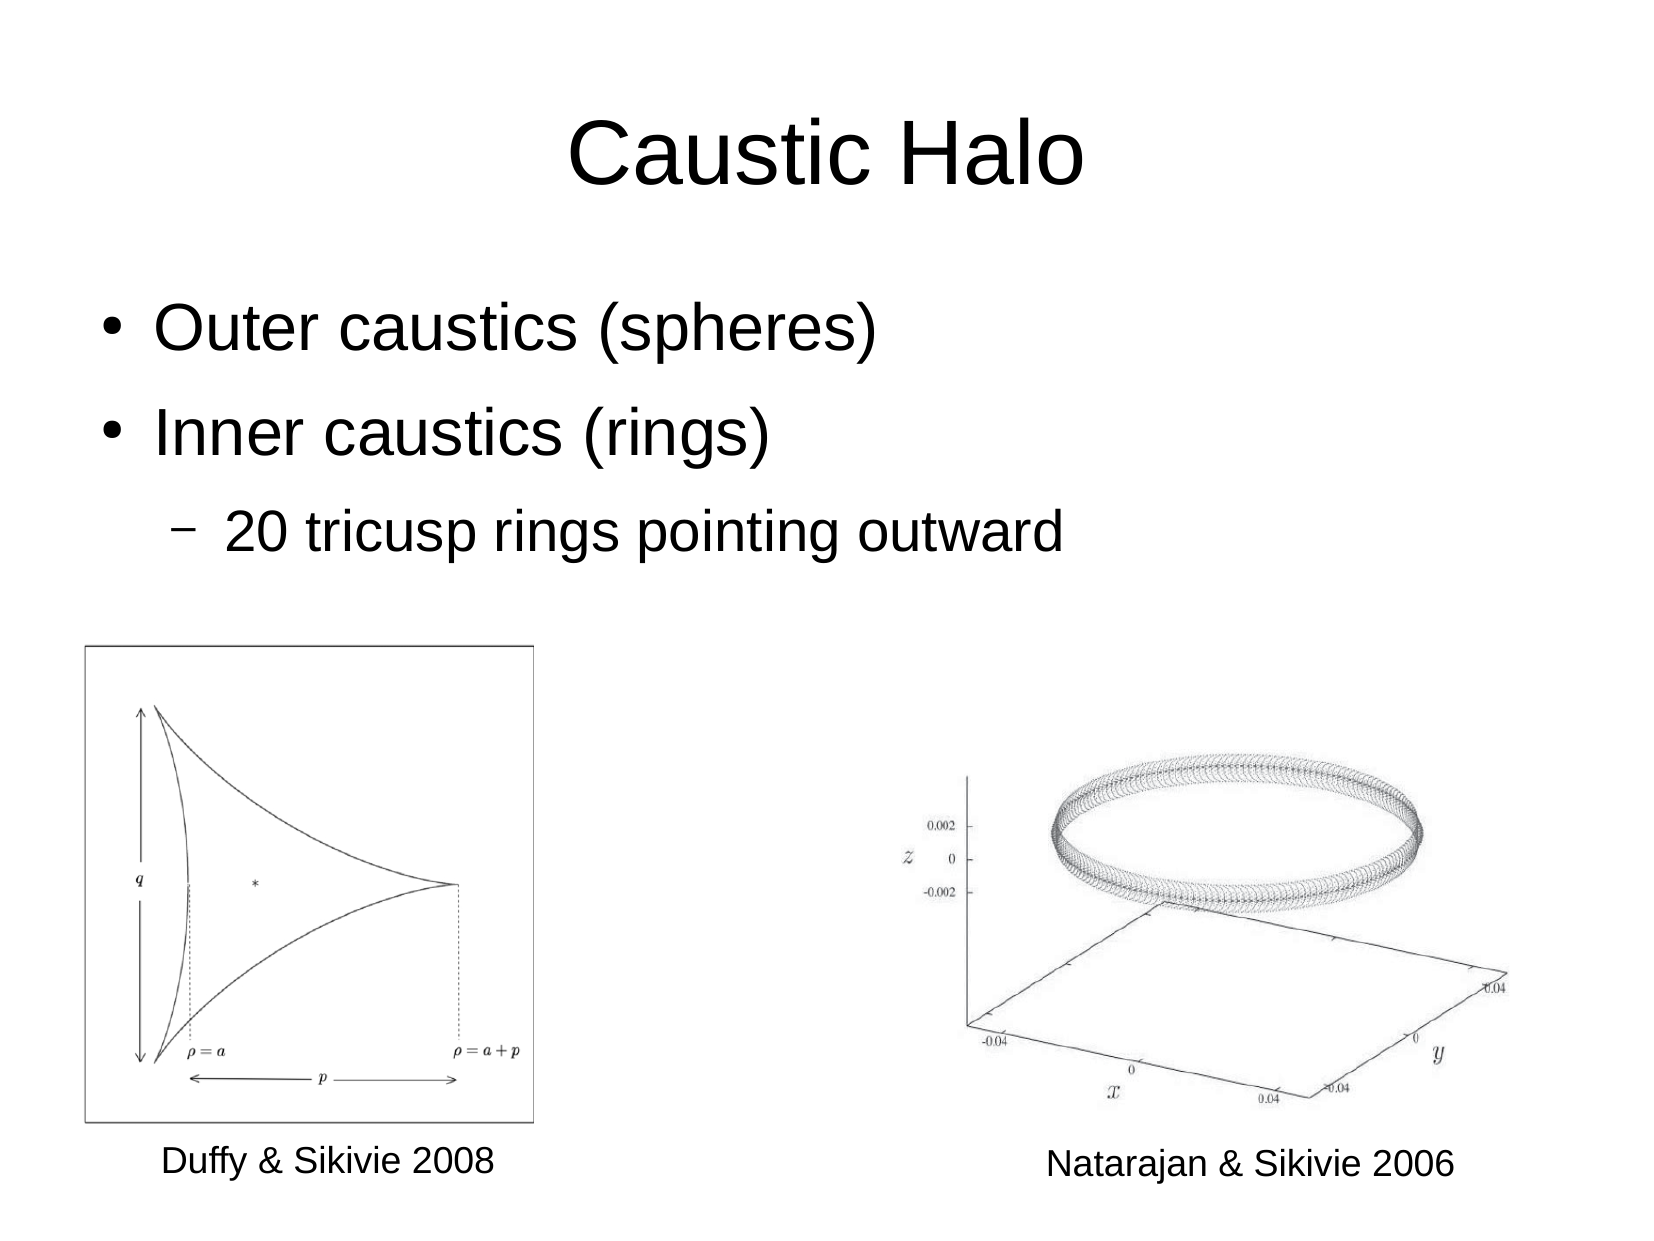

# Caustic Halo
Outer caustics (spheres)
Inner caustics (rings)
20 tricusp rings pointing outward
Duffy & Sikivie 2008
Natarajan & Sikivie 2006